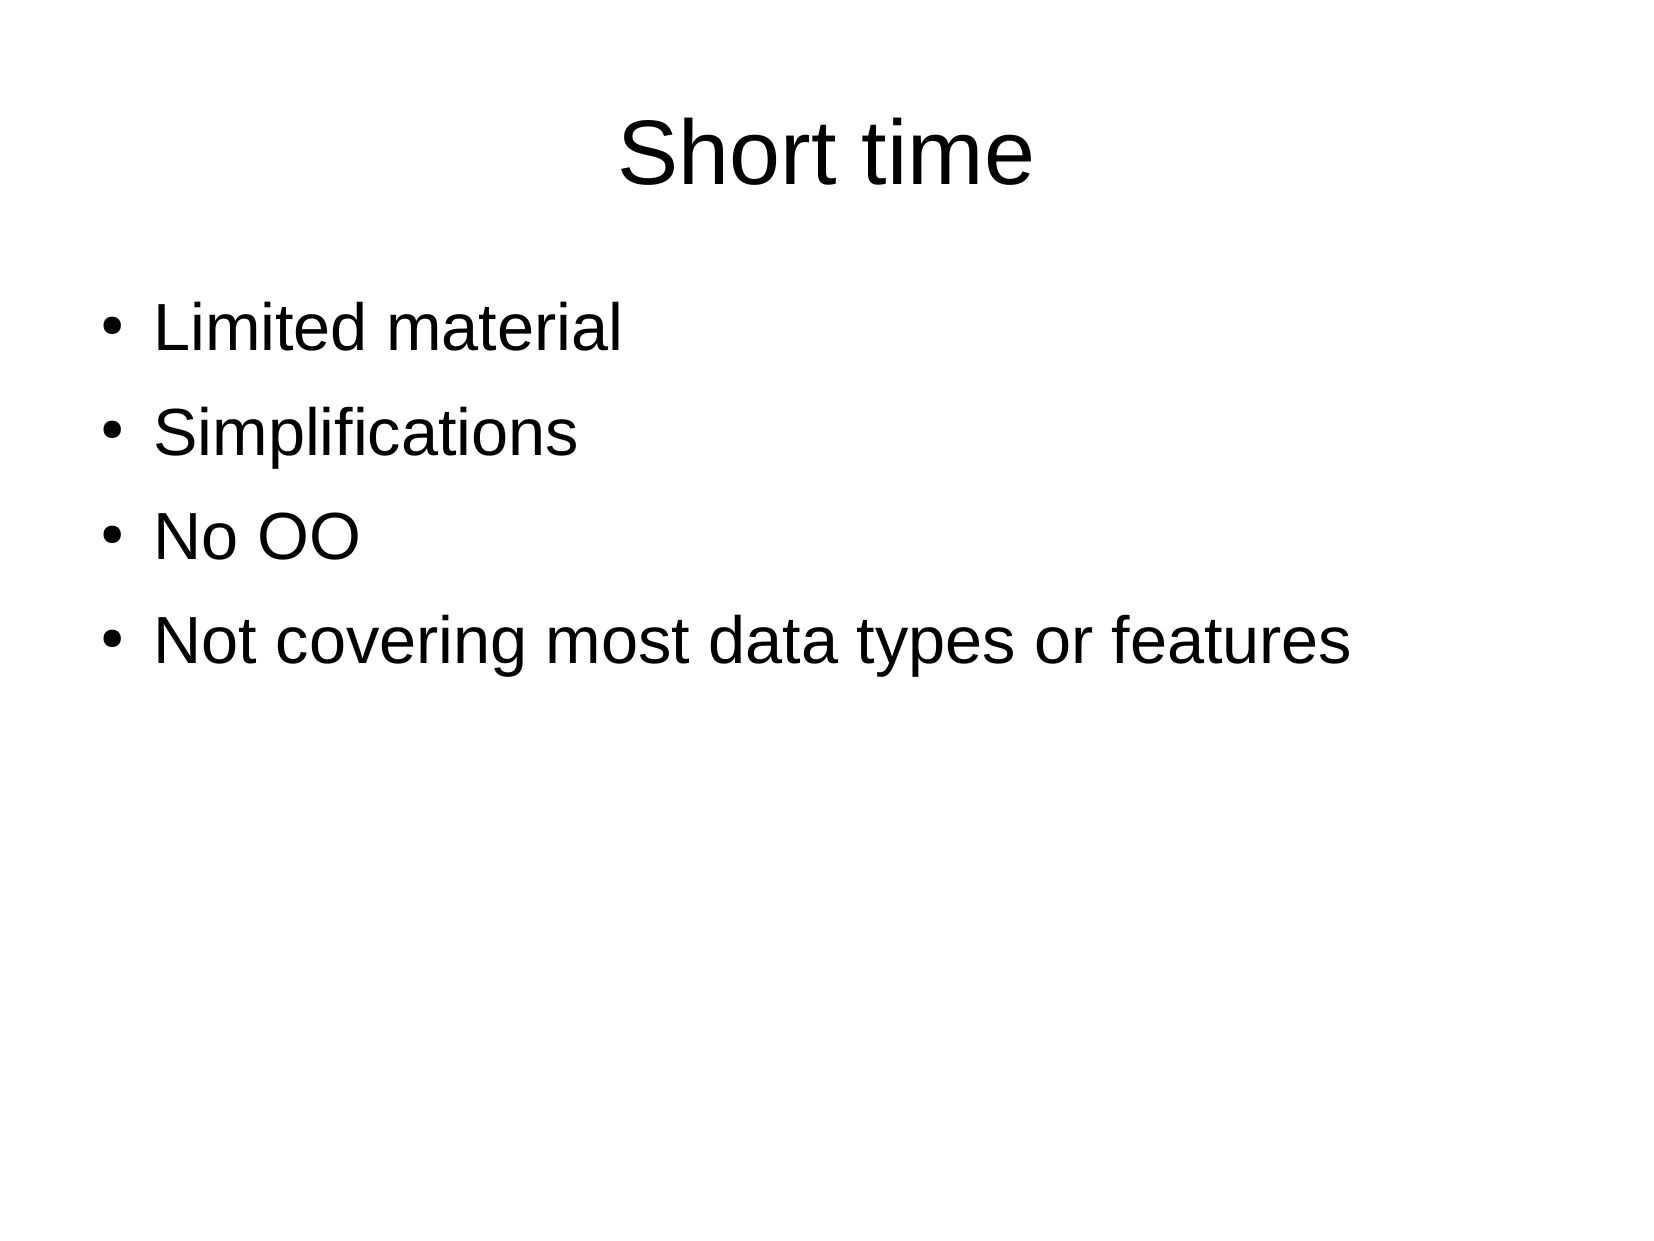

# Short time
Limited material
Simplifications
No OO
Not covering most data types or features